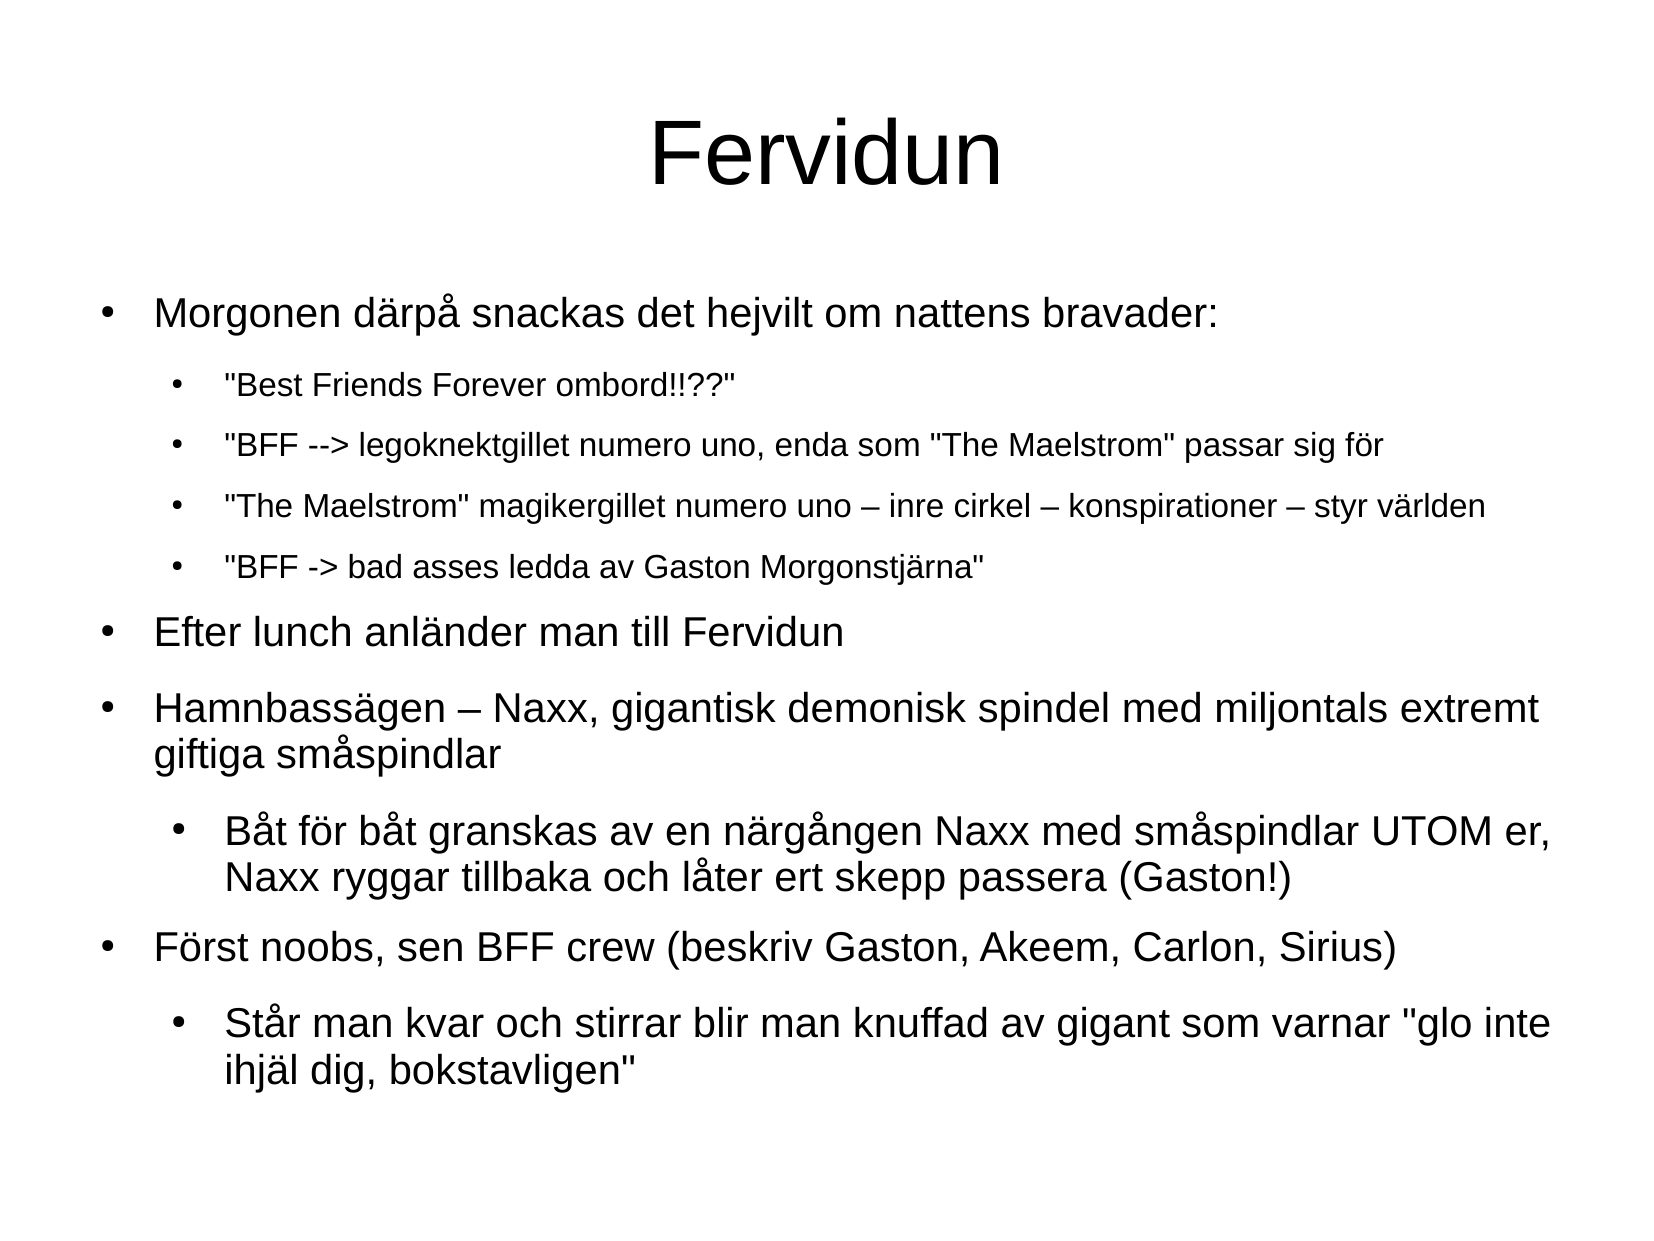

# Fervidun
Morgonen därpå snackas det hejvilt om nattens bravader:
"Best Friends Forever ombord!!??"
"BFF --> legoknektgillet numero uno, enda som "The Maelstrom" passar sig för
"The Maelstrom" magikergillet numero uno – inre cirkel – konspirationer – styr världen
"BFF -> bad asses ledda av Gaston Morgonstjärna"
Efter lunch anländer man till Fervidun
Hamnbassägen – Naxx, gigantisk demonisk spindel med miljontals extremt giftiga småspindlar
Båt för båt granskas av en närgången Naxx med småspindlar UTOM er, Naxx ryggar tillbaka och låter ert skepp passera (Gaston!)
Först noobs, sen BFF crew (beskriv Gaston, Akeem, Carlon, Sirius)
Står man kvar och stirrar blir man knuffad av gigant som varnar "glo inte ihjäl dig, bokstavligen"